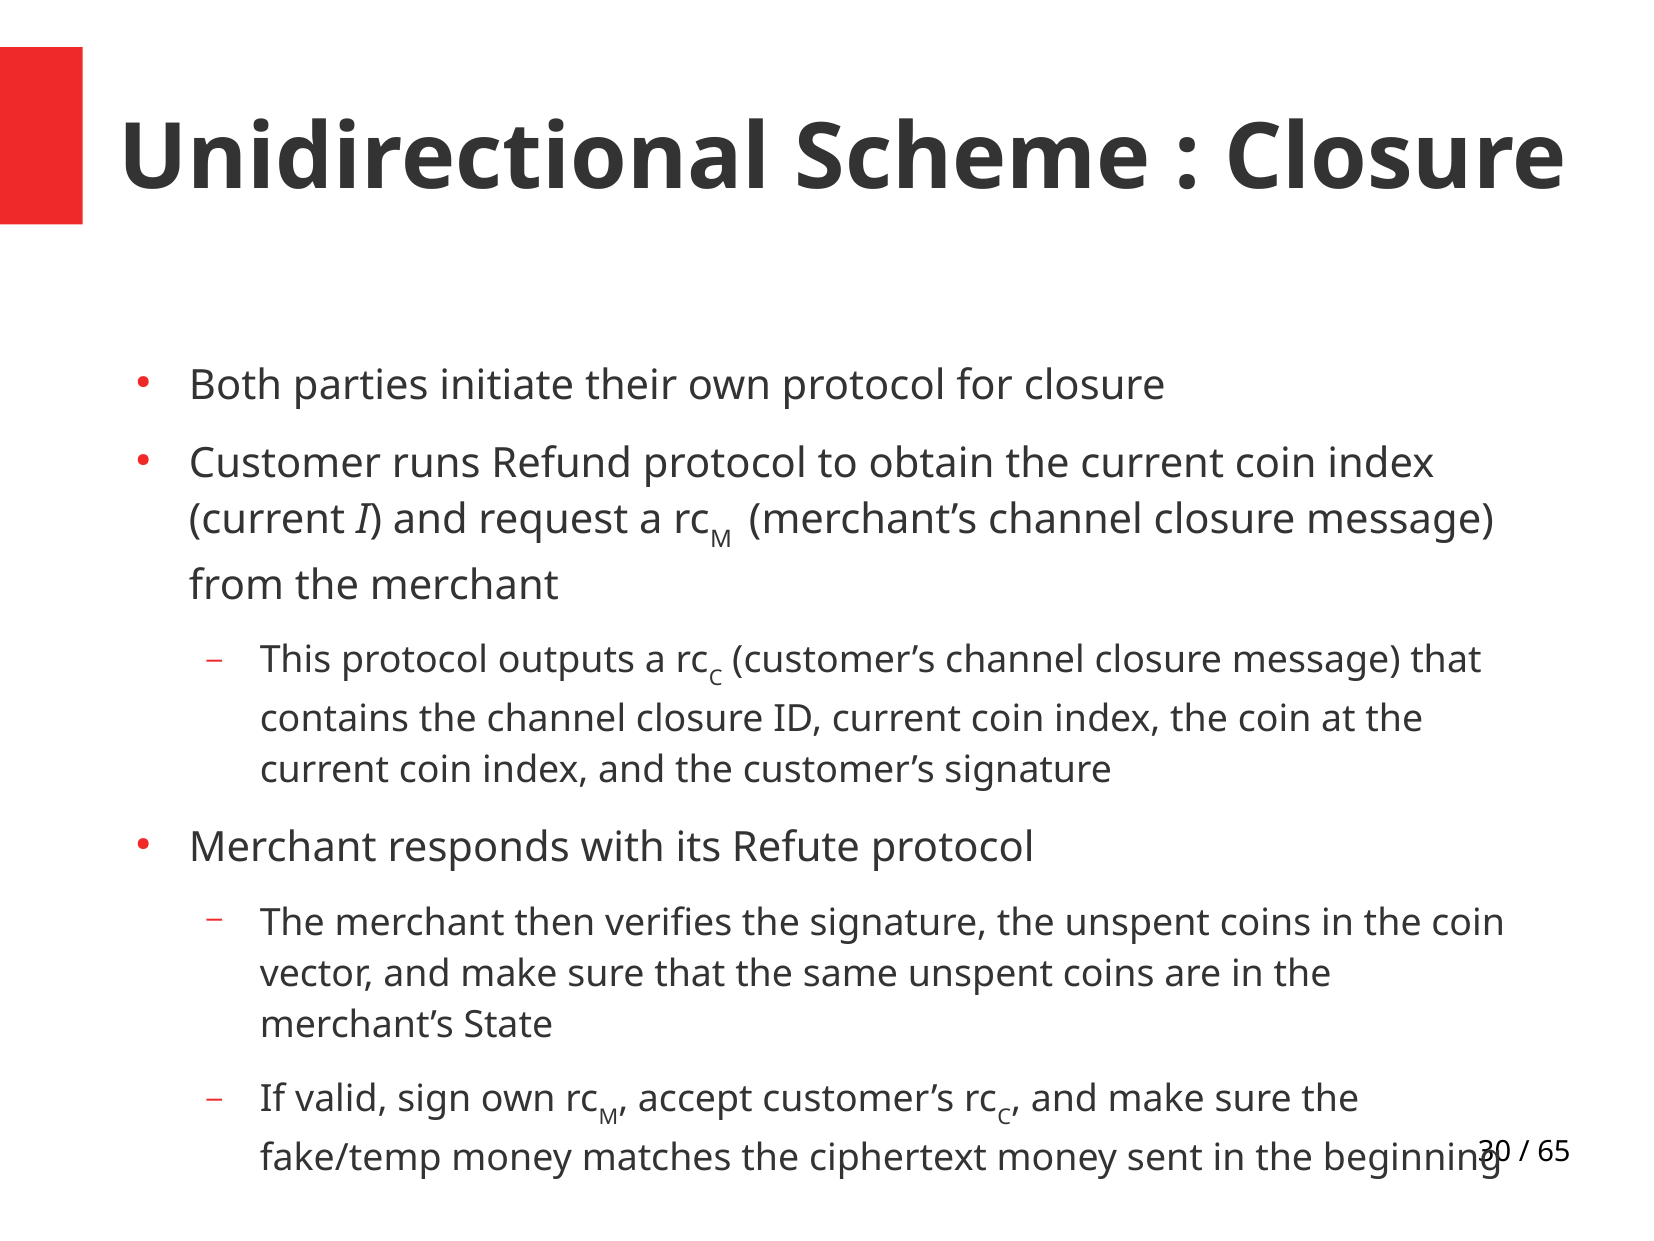

# Unidirectional Scheme : Closure
Both parties initiate their own protocol for closure
Customer runs Refund protocol to obtain the current coin index (current I) and request a rcM (merchant’s channel closure message) from the merchant
This protocol outputs a rcC (customer’s channel closure message) that contains the channel closure ID, current coin index, the coin at the current coin index, and the customer’s signature
Merchant responds with its Refute protocol
The merchant then verifies the signature, the unspent coins in the coin vector, and make sure that the same unspent coins are in the merchant’s State
If valid, sign own rcM, accept customer’s rcC, and make sure the fake/temp money matches the ciphertext money sent in the beginning
30